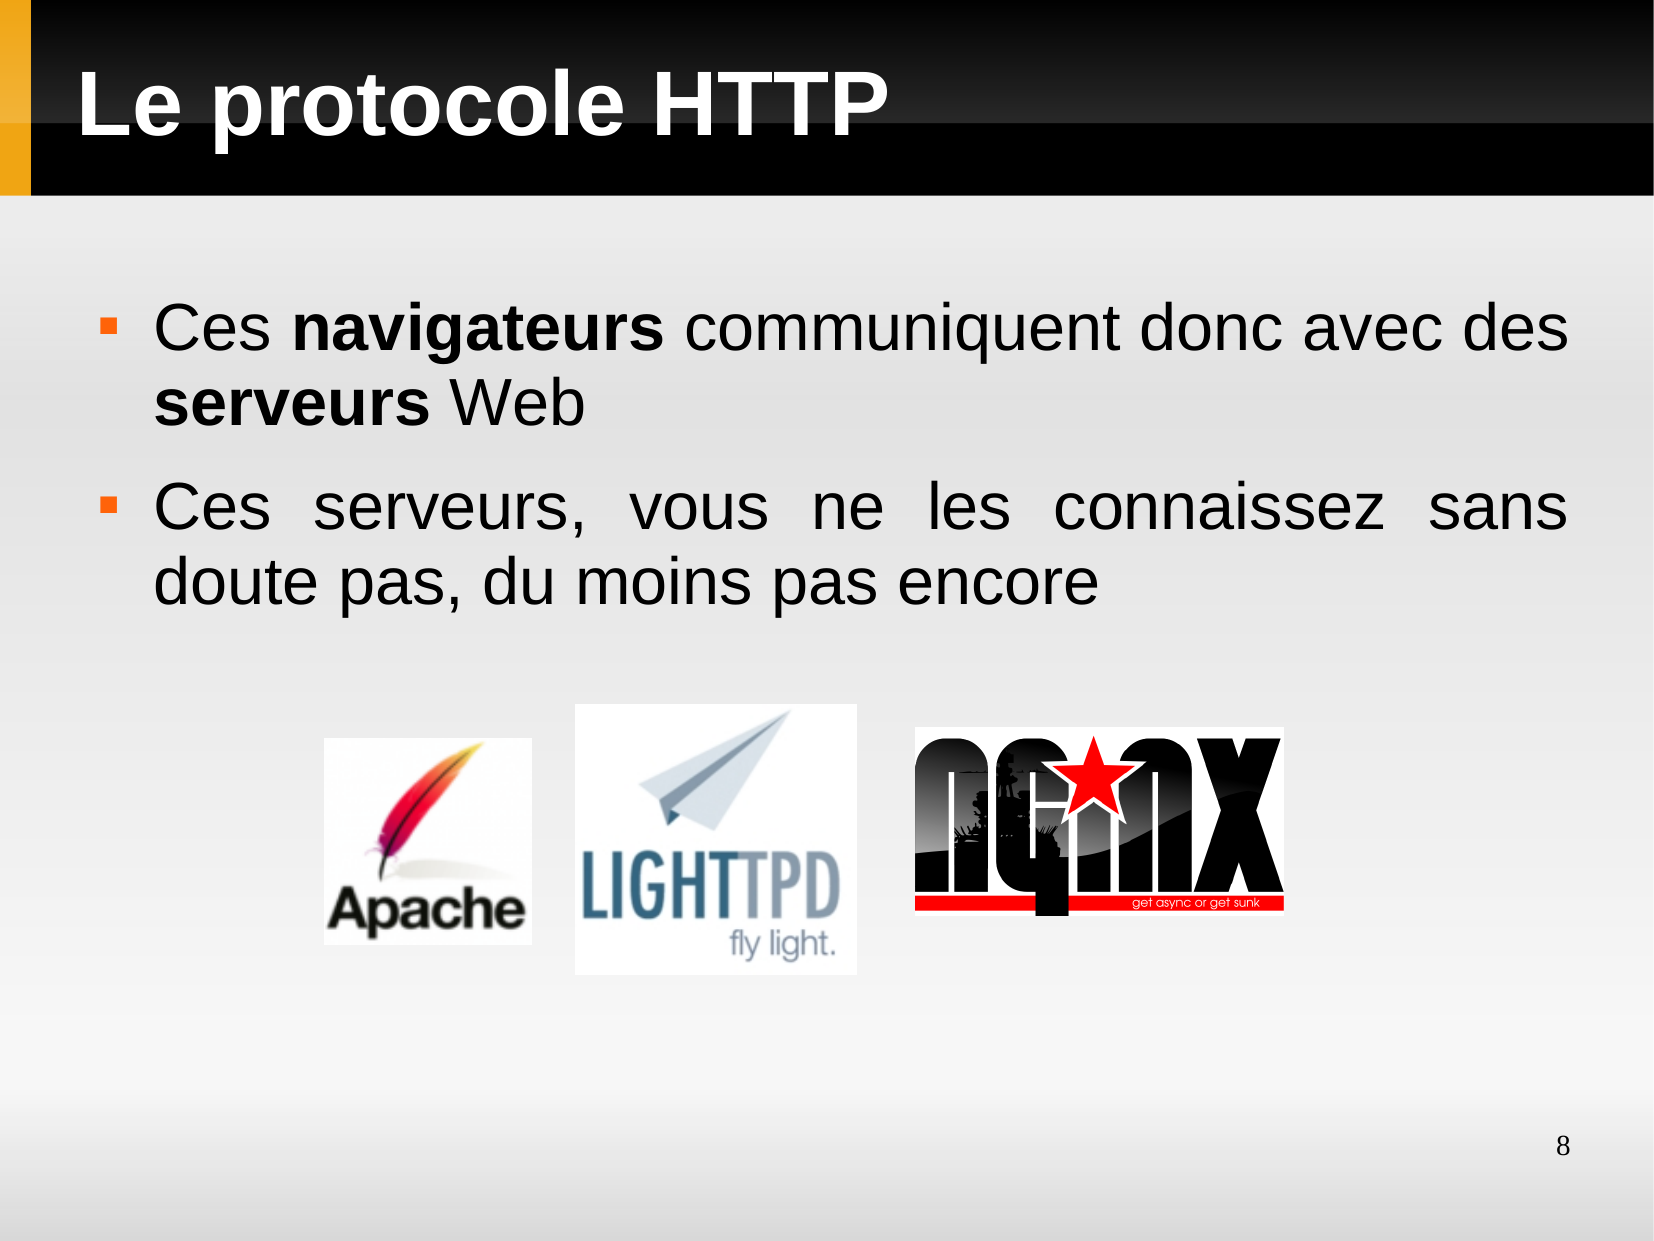

# Le protocole HTTP
Ces navigateurs communiquent donc avec des serveurs Web
Ces serveurs, vous ne les connaissez sans doute pas, du moins pas encore
8